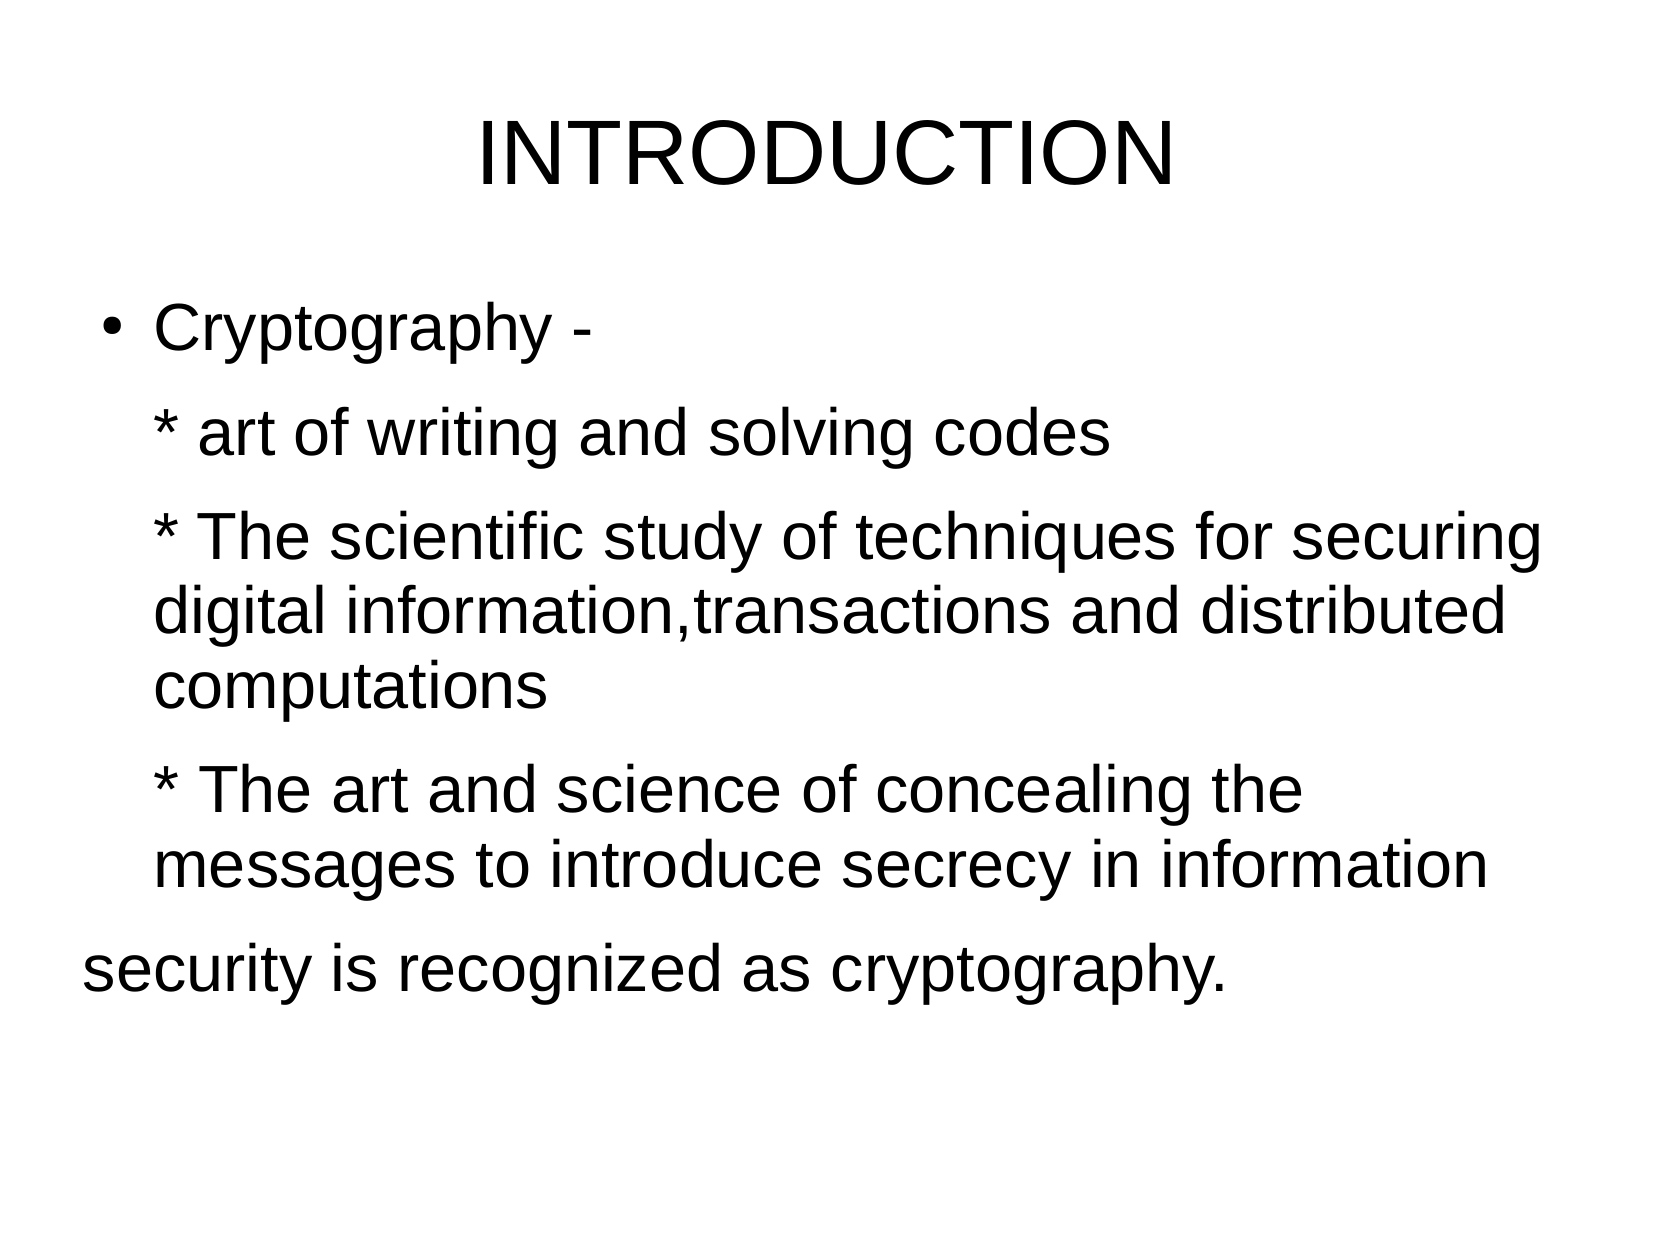

# INTRODUCTION
Cryptography -
* art of writing and solving codes
* The scientific study of techniques for securing digital information,transactions and distributed computations
* The art and science of concealing the messages to introduce secrecy in information
security is recognized as cryptography.